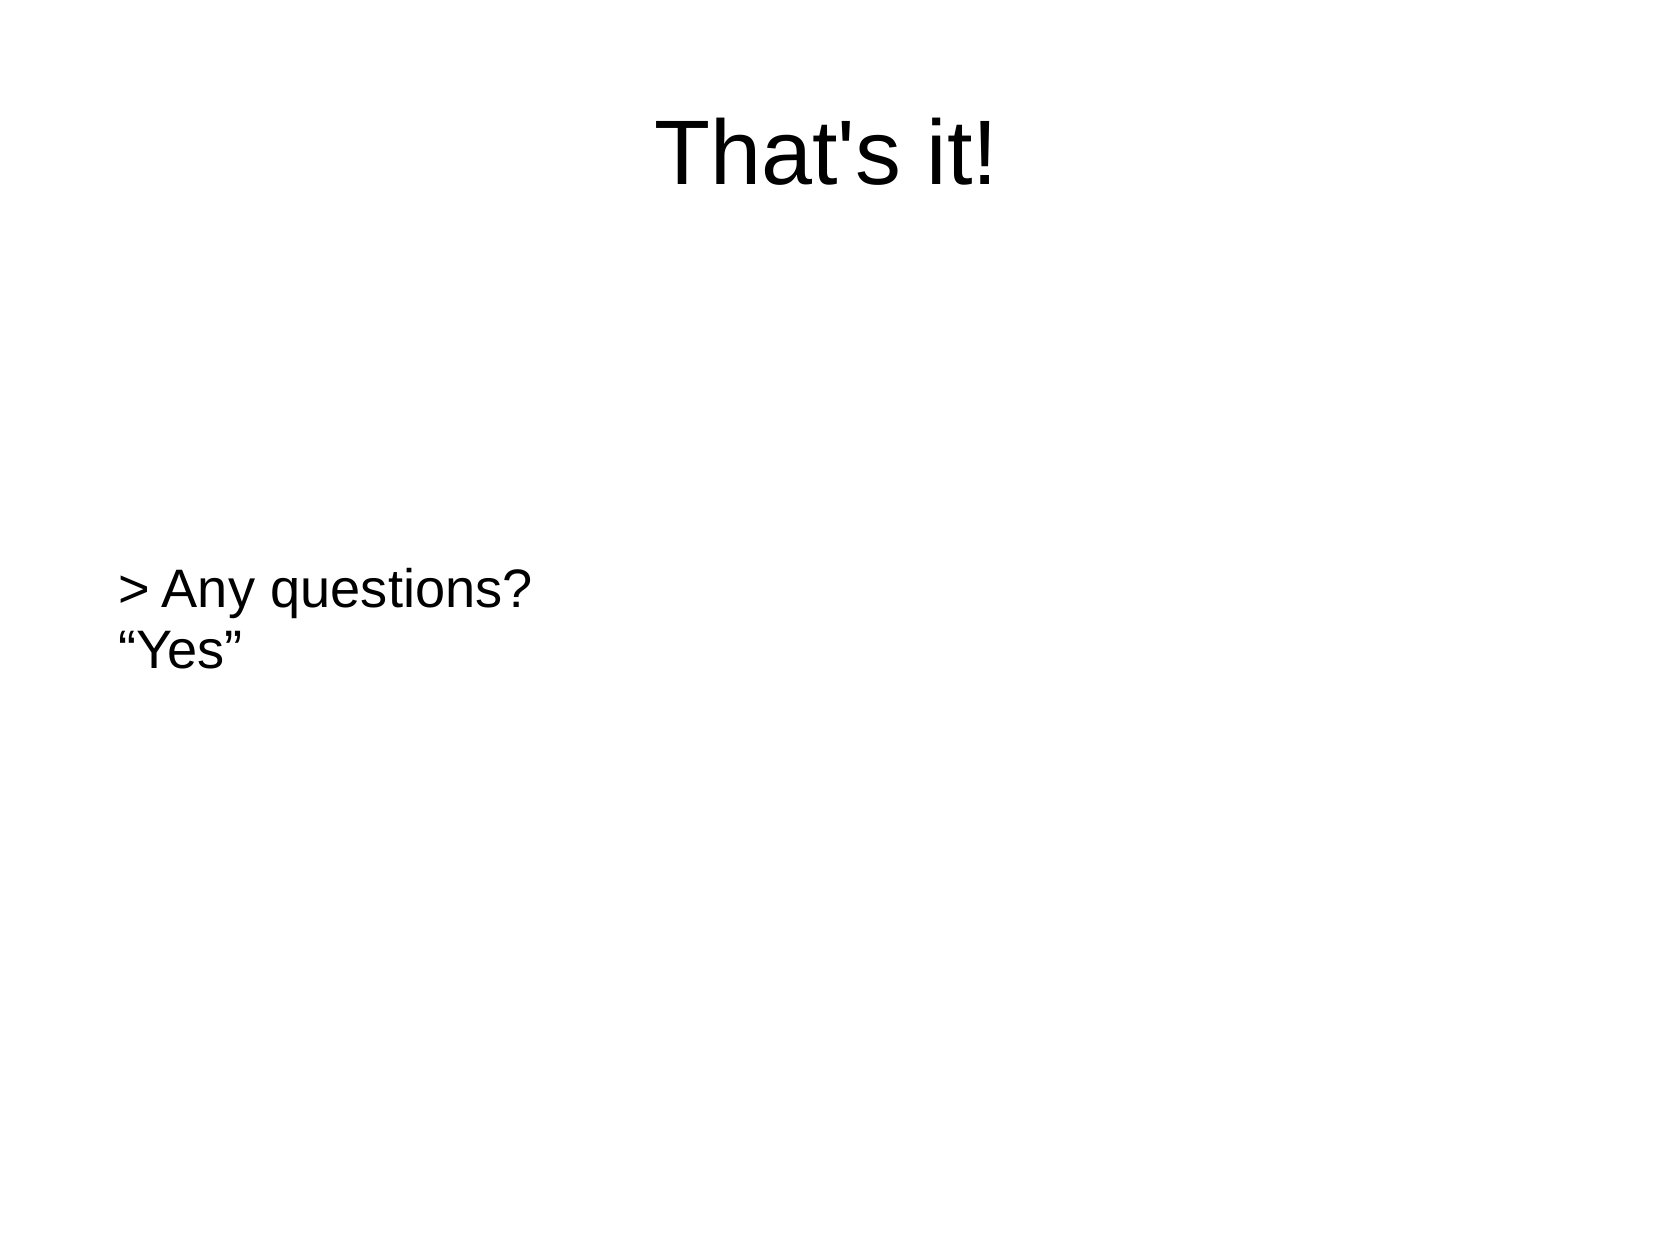

# That's it!
> Any questions?
“Yes”